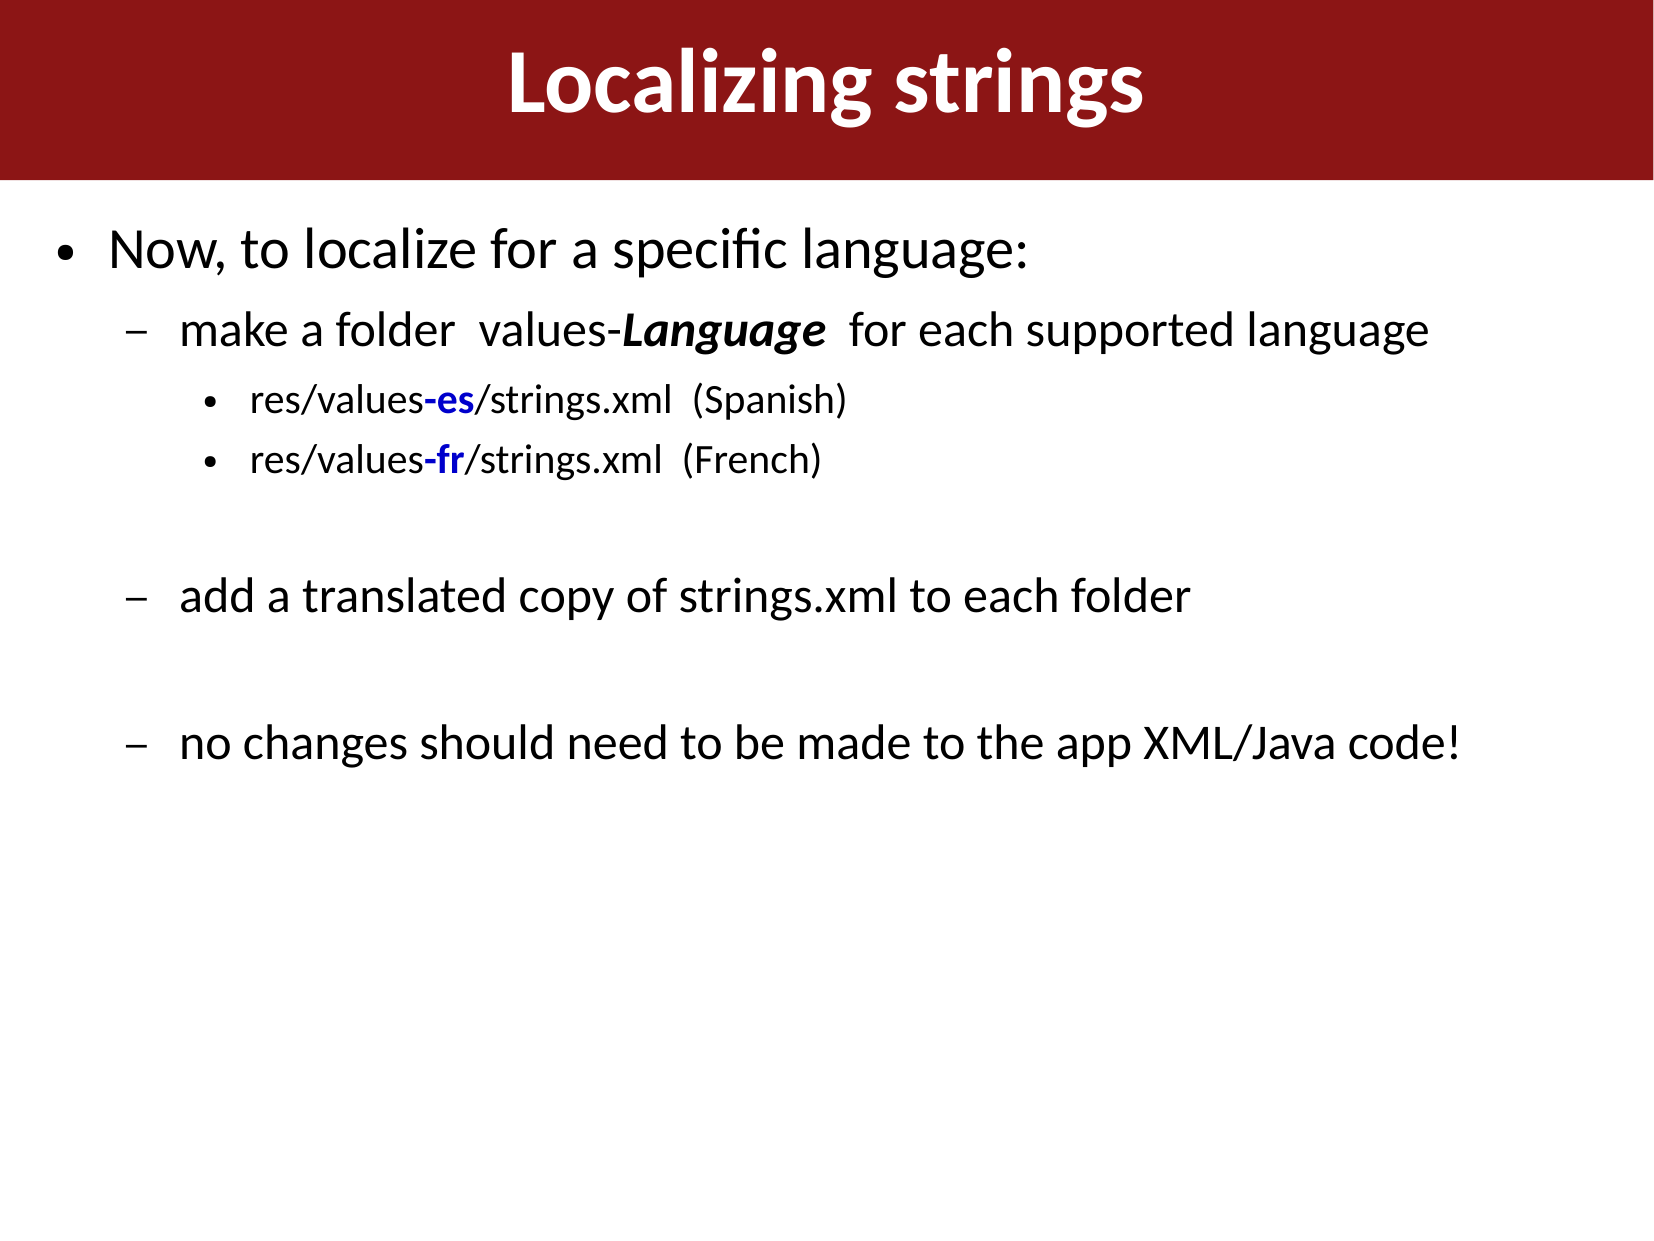

# Localizing strings
Now, to localize for a specific language:
make a folder values-Language for each supported language
res/values-es/strings.xml (Spanish)
res/values-fr/strings.xml (French)
add a translated copy of strings.xml to each folder
no changes should need to be made to the app XML/Java code!